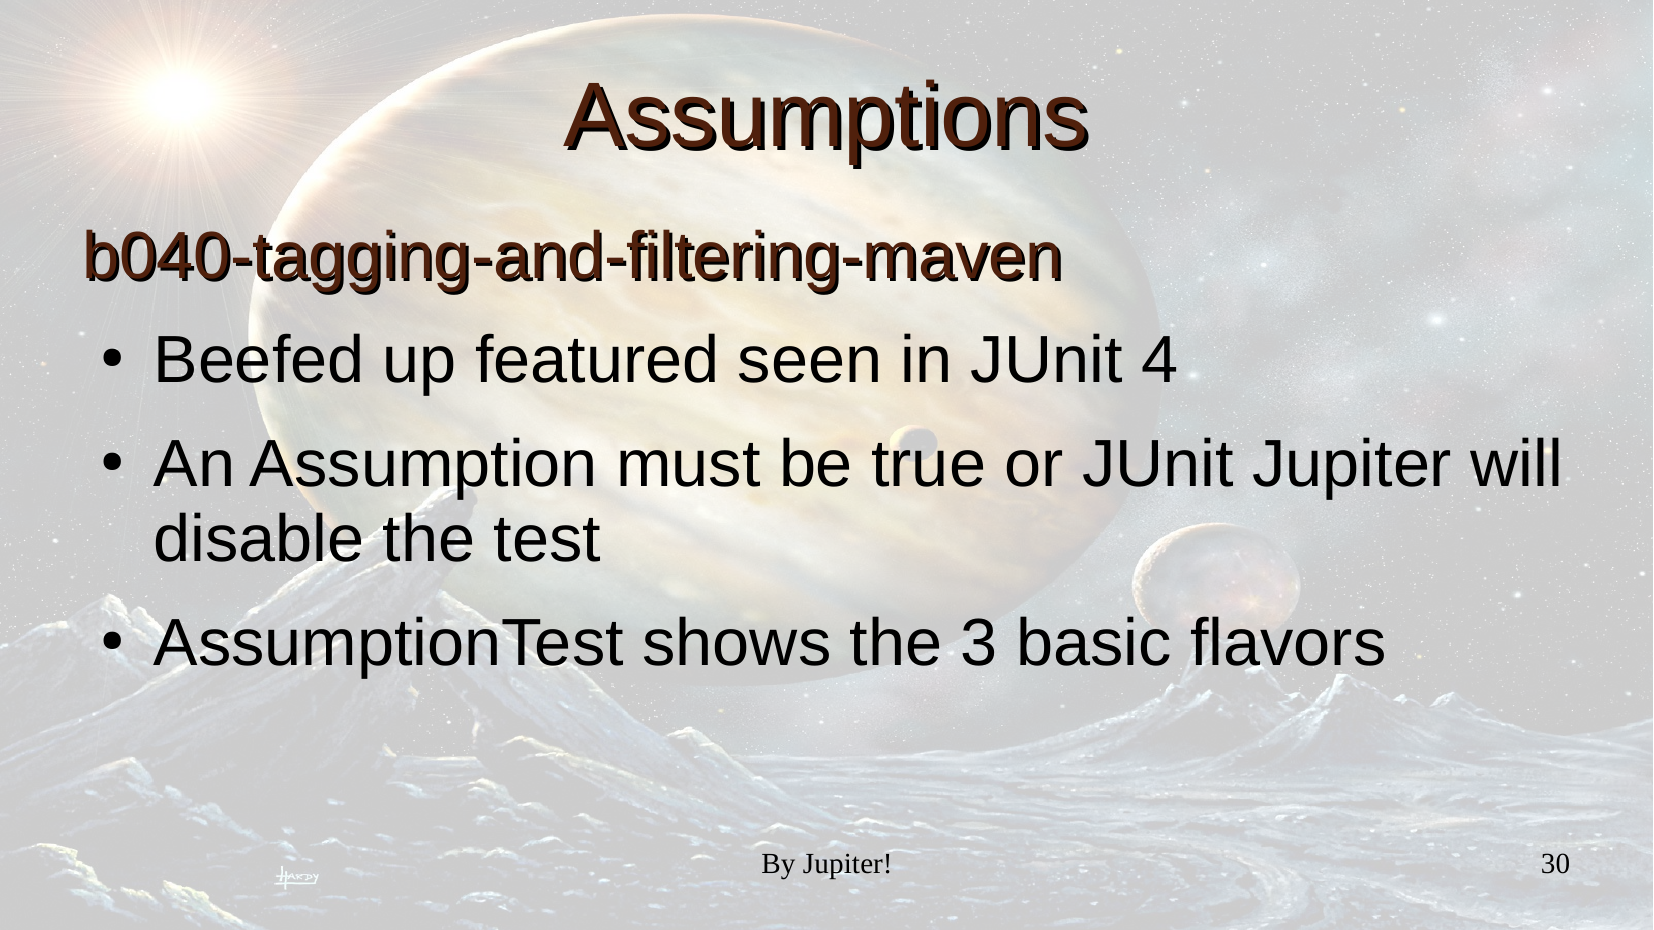

# Assumptions
b040-tagging-and-filtering-maven
Beefed up featured seen in JUnit 4
An Assumption must be true or JUnit Jupiter will disable the test
AssumptionTest shows the 3 basic flavors
By Jupiter!